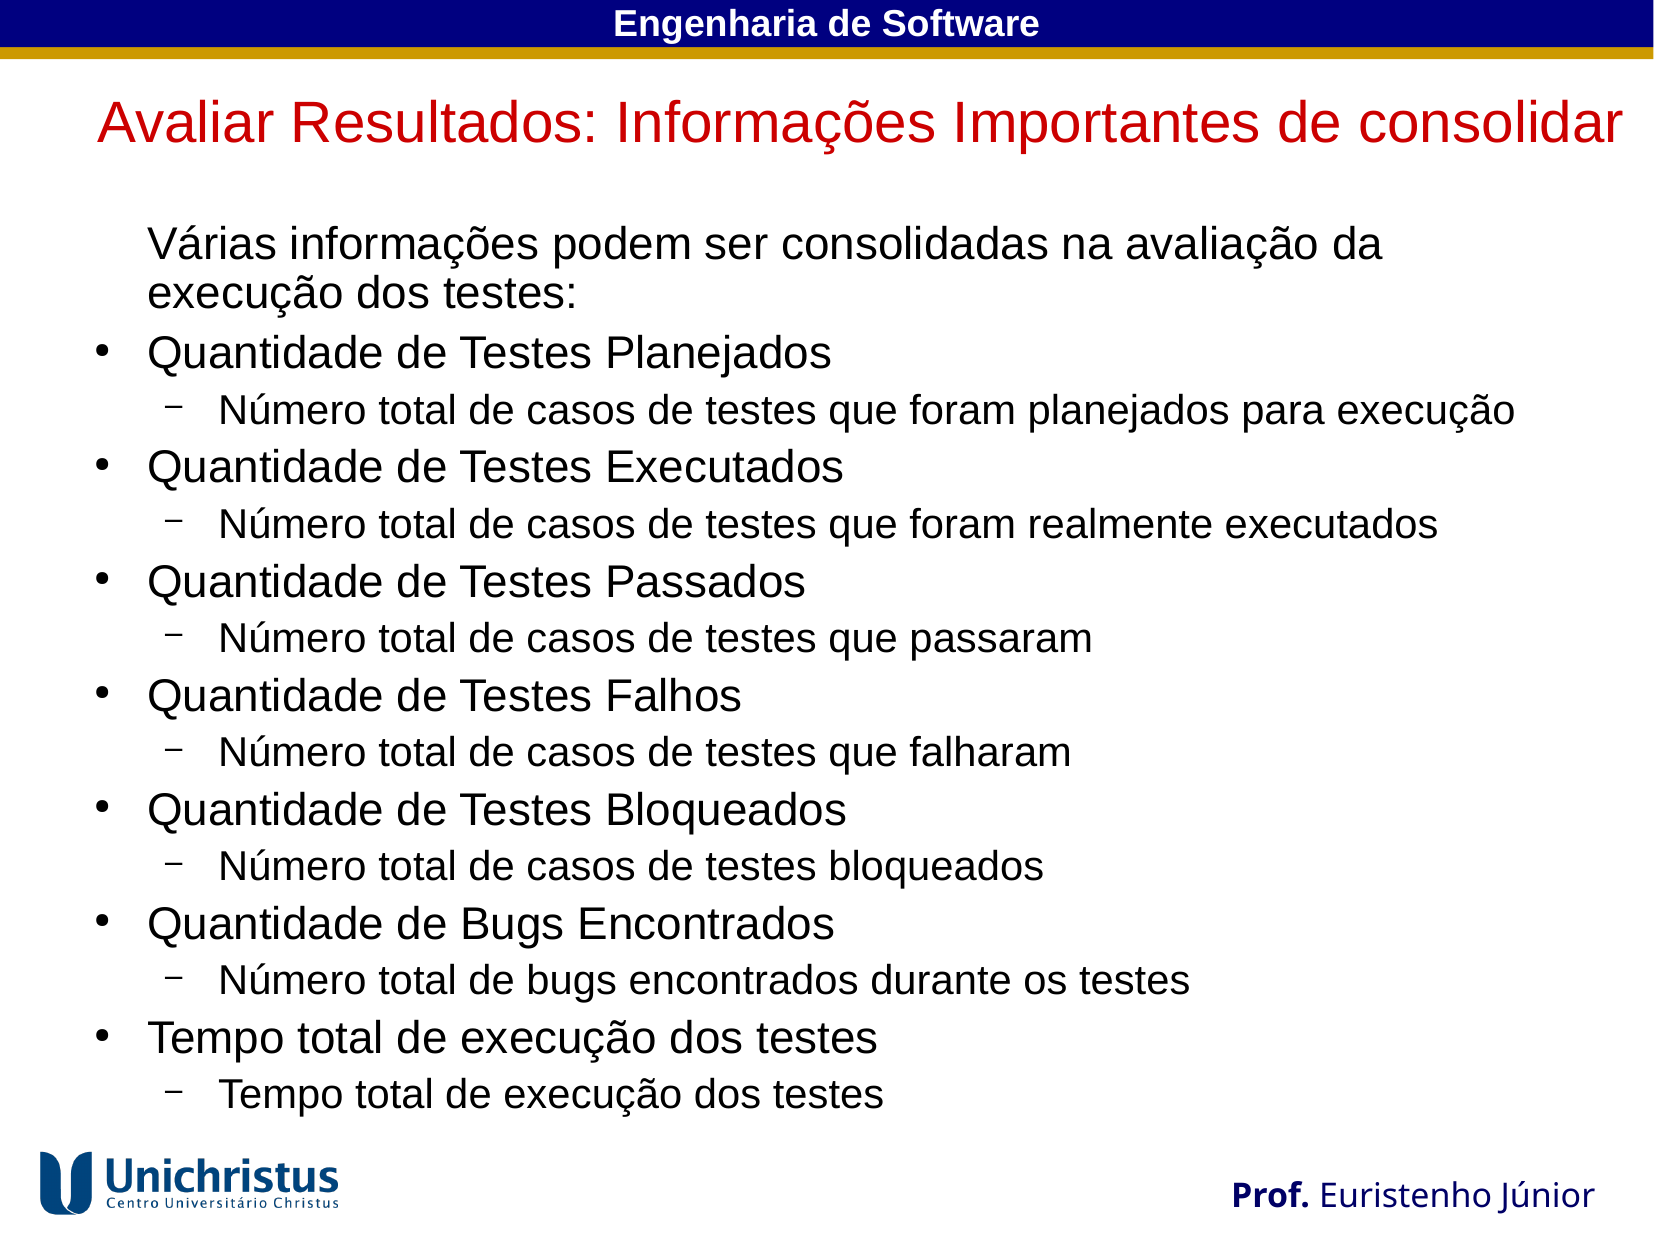

Engenharia de Software
Avaliar Resultados: Informações Importantes de consolidar
# Várias informações podem ser consolidadas na avaliação da execução dos testes:
Quantidade de Testes Planejados
Número total de casos de testes que foram planejados para execução
Quantidade de Testes Executados
Número total de casos de testes que foram realmente executados
Quantidade de Testes Passados
Número total de casos de testes que passaram
Quantidade de Testes Falhos
Número total de casos de testes que falharam
Quantidade de Testes Bloqueados
Número total de casos de testes bloqueados
Quantidade de Bugs Encontrados
Número total de bugs encontrados durante os testes
Tempo total de execução dos testes
Tempo total de execução dos testes
Prof. Euristenho Júnior